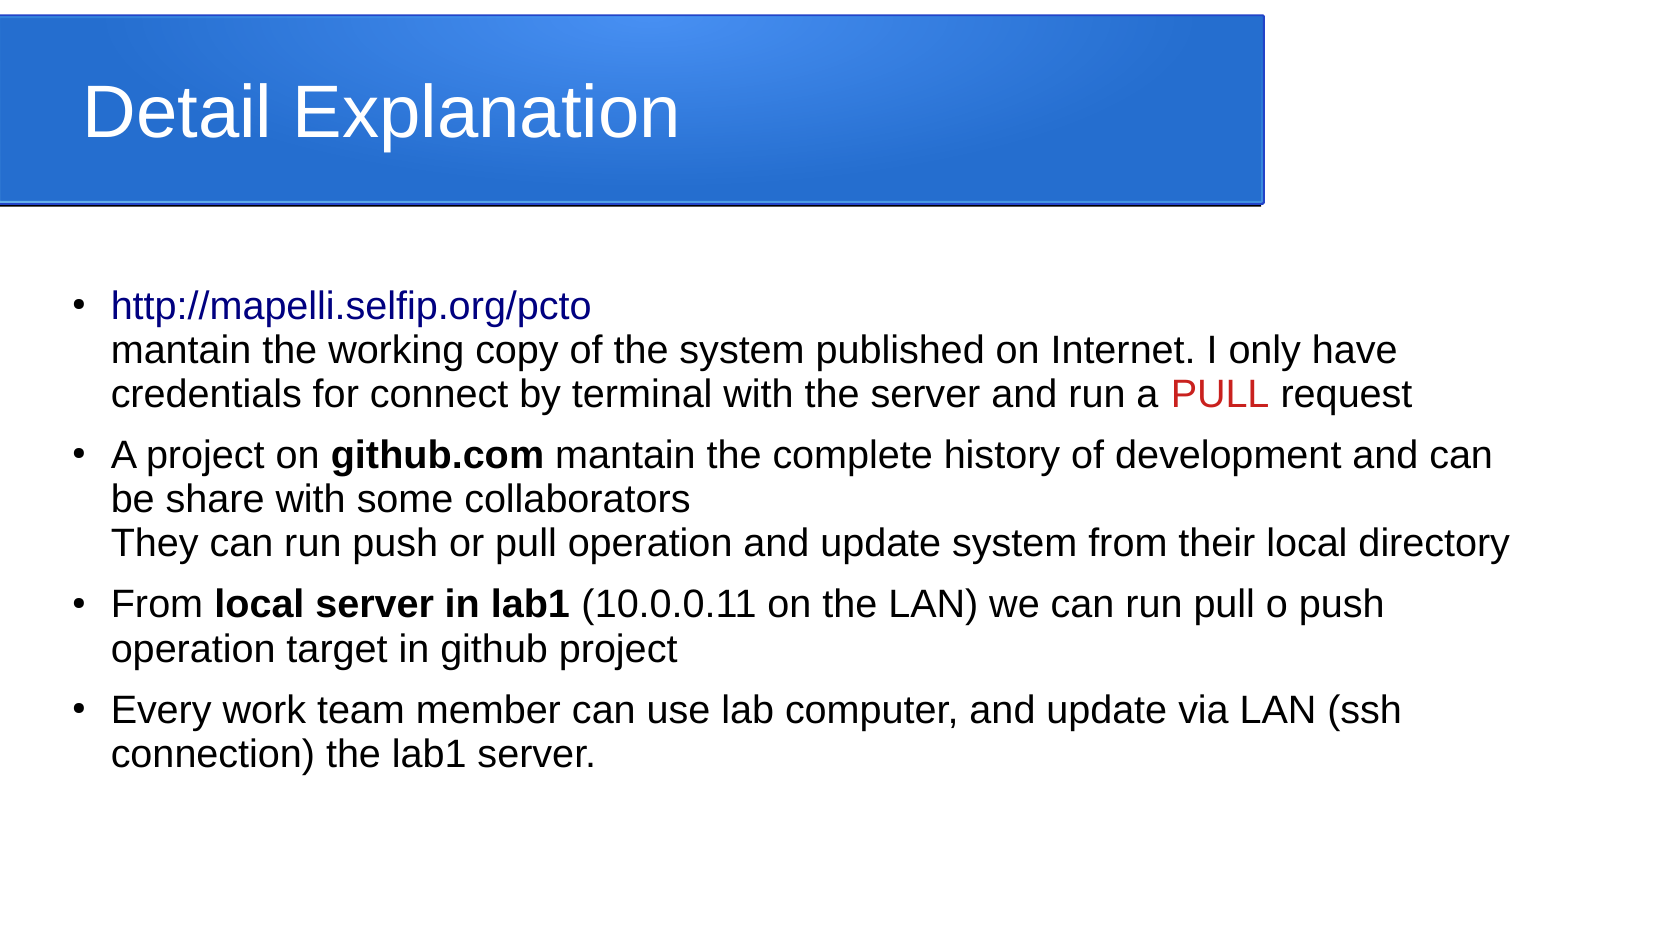

# Detail Explanation
http://mapelli.selfip.org/pcto
mantain the working copy of the system published on Internet. I only have credentials for connect by terminal with the server and run a PULL request
A project on github.com mantain the complete history of development and can be share with some collaborators
They can run push or pull operation and update system from their local directory
From local server in lab1 (10.0.0.11 on the LAN) we can run pull o push operation target in github project
Every work team member can use lab computer, and update via LAN (ssh connection) the lab1 server.